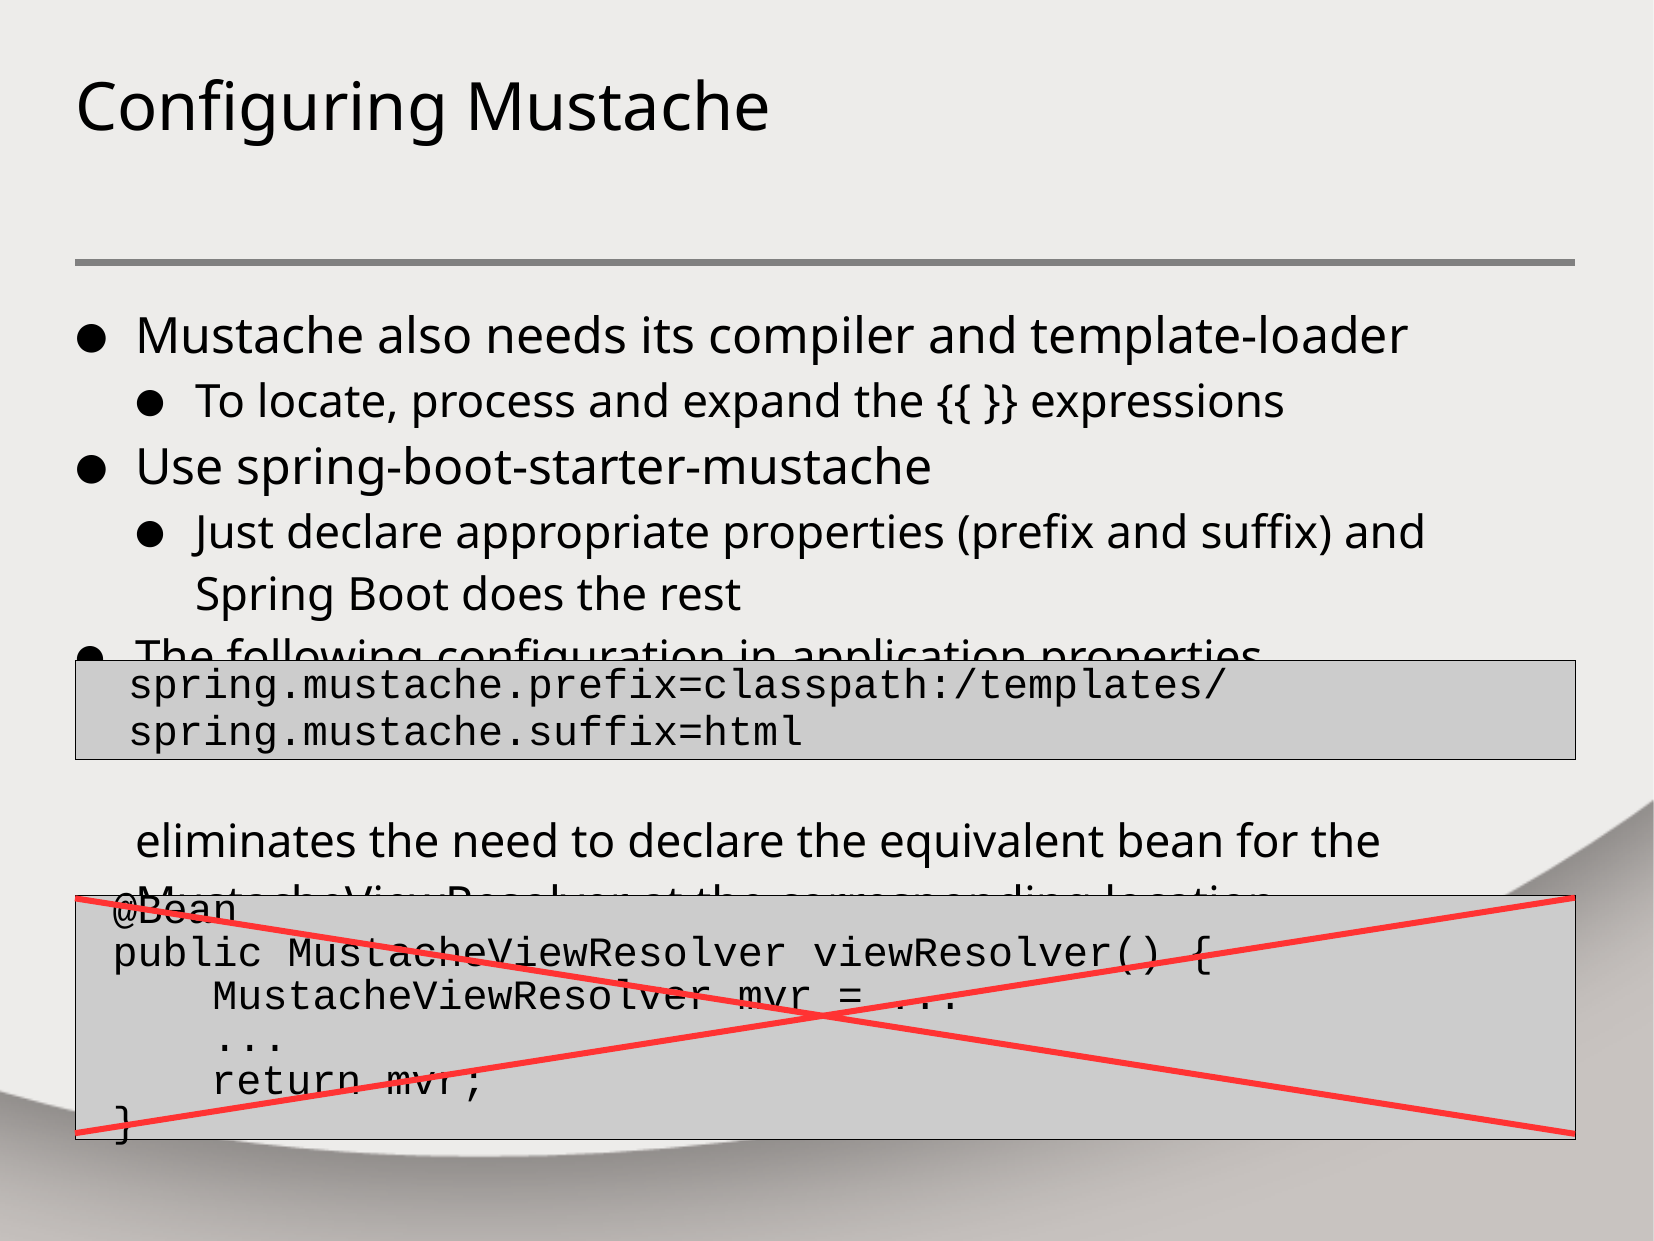

# Configuring Mustache
Mustache also needs its compiler and template-loader
To locate, process and expand the {{ }} expressions
Use spring-boot-starter-mustache
Just declare appropriate properties (prefix and suffix) and Spring Boot does the rest
The following configuration in application properties
eliminates the need to declare the equivalent bean for the MustacheViewResolver at the corresponding location
spring.mustache.prefix=classpath:/templates/
spring.mustache.suffix=html
@Bean
public MustacheViewResolver viewResolver() {
 MustacheViewResolver mvr = ...
 ...
	 return mvr;
}